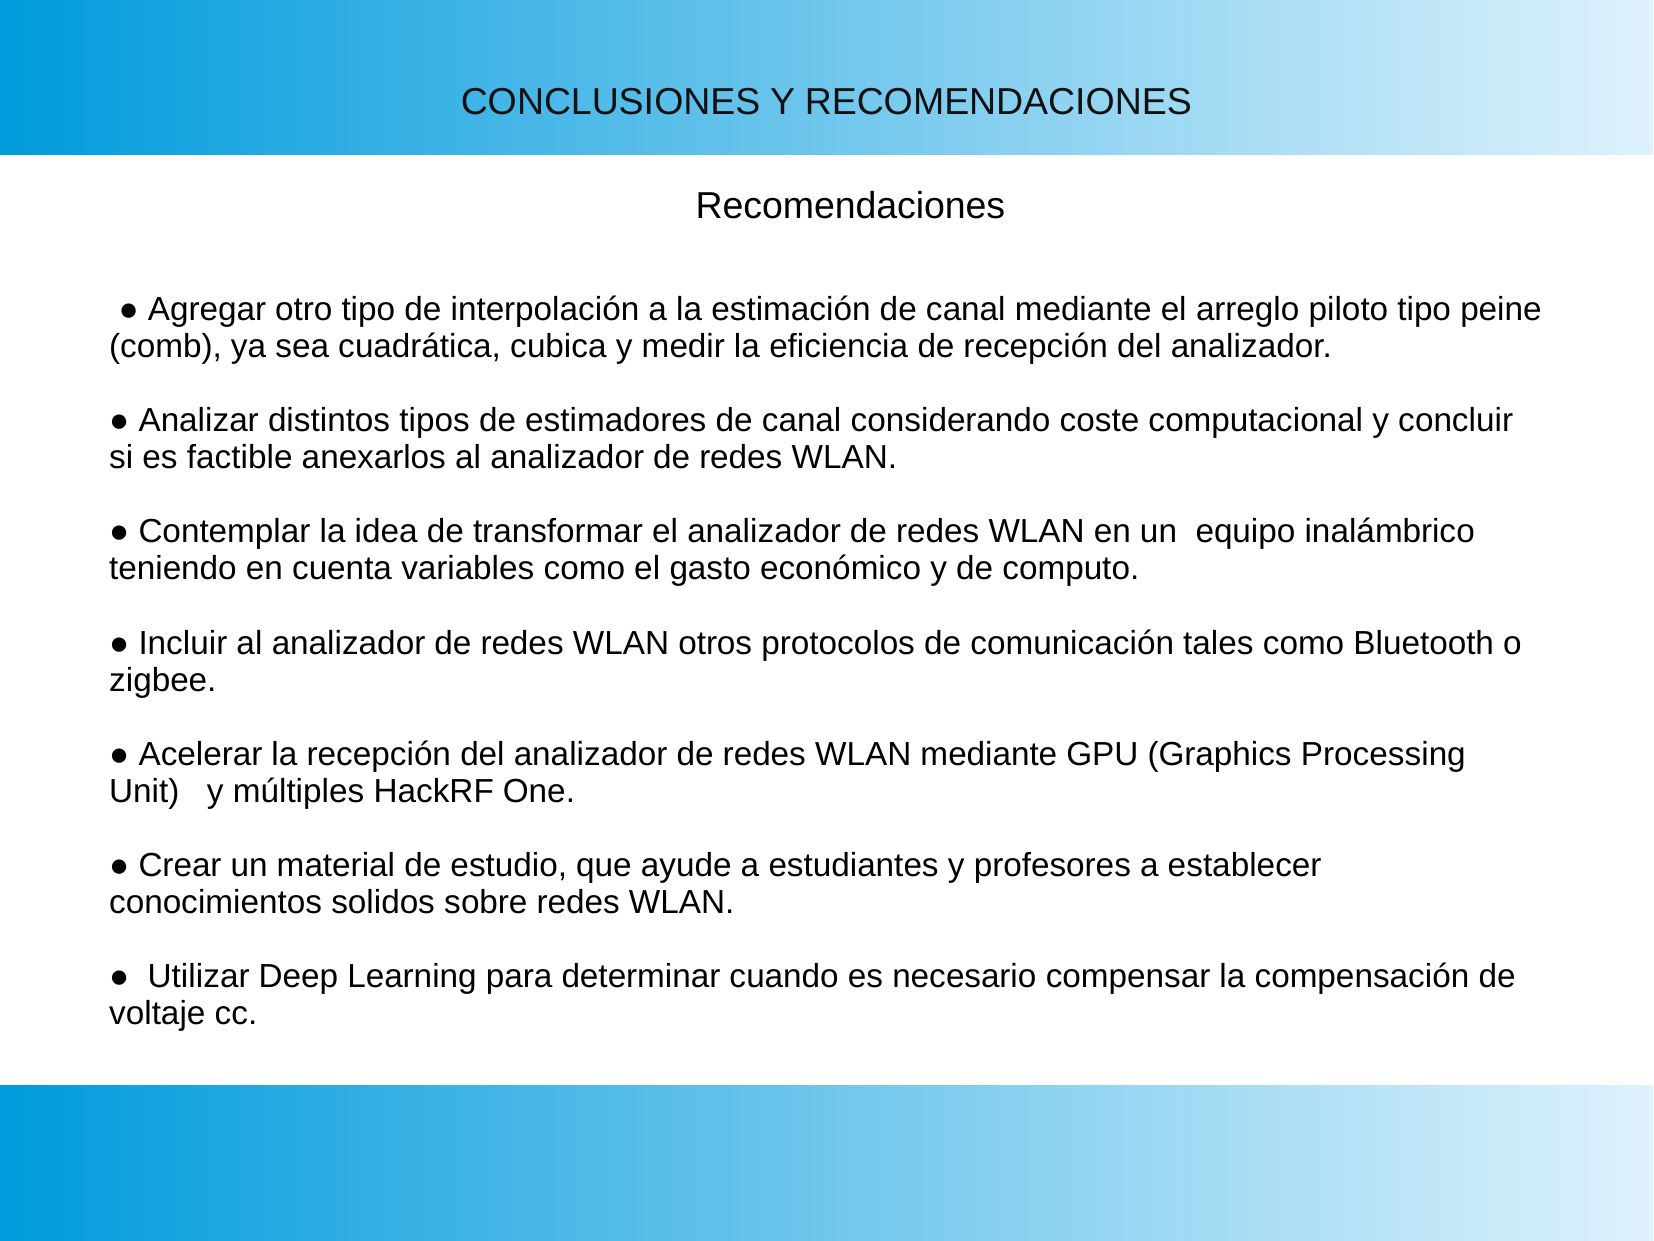

# CONCLUSIONES Y RECOMENDACIONES
Recomendaciones
 ● Agregar otro tipo de interpolación a la estimación de canal mediante el arreglo piloto tipo peine (comb), ya sea cuadrática, cubica y medir la eficiencia de recepción del analizador.
● Analizar distintos tipos de estimadores de canal considerando coste computacional y concluir si es factible anexarlos al analizador de redes WLAN.
● Contemplar la idea de transformar el analizador de redes WLAN en un equipo inalámbrico teniendo en cuenta variables como el gasto económico y de computo.
● Incluir al analizador de redes WLAN otros protocolos de comunicación tales como Bluetooth o zigbee.
● Acelerar la recepción del analizador de redes WLAN mediante GPU (Graphics Processing Unit) y múltiples HackRF One.
● Crear un material de estudio, que ayude a estudiantes y profesores a establecer conocimientos solidos sobre redes WLAN.
● Utilizar Deep Learning para determinar cuando es necesario compensar la compensación de voltaje cc.